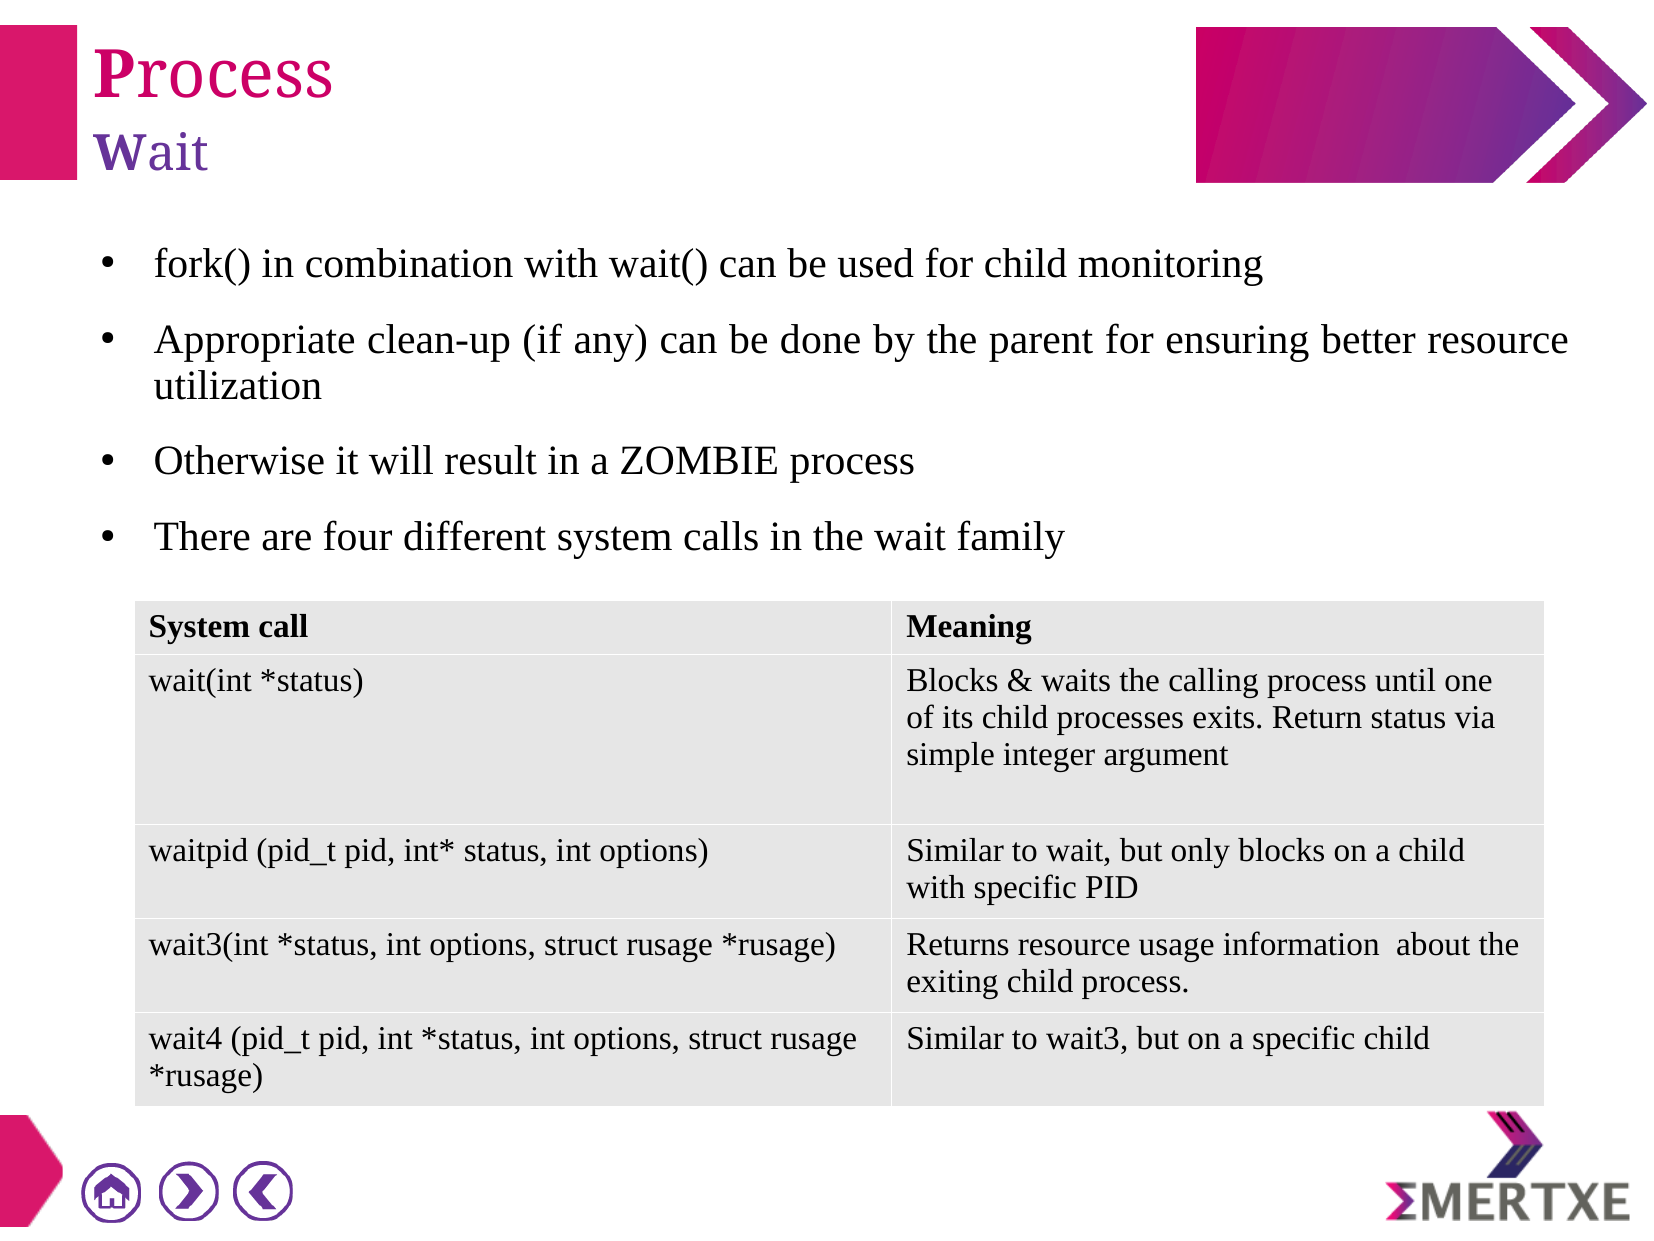

# Process Wait
fork() in combination with wait() can be used for child monitoring
Appropriate clean-up (if any) can be done by the parent for ensuring better resource utilization
Otherwise it will result in a ZOMBIE process
There are four different system calls in the wait family
| System call | Meaning |
| --- | --- |
| wait(int \*status) | Blocks & waits the calling process until one of its child processes exits. Return status via simple integer argument |
| waitpid (pid\_t pid, int\* status, int options) | Similar to wait, but only blocks on a child with specific PID |
| wait3(int \*status, int options, struct rusage \*rusage) | Returns resource usage information about the exiting child process. |
| wait4 (pid\_t pid, int \*status, int options, struct rusage \*rusage) | Similar to wait3, but on a specific child |